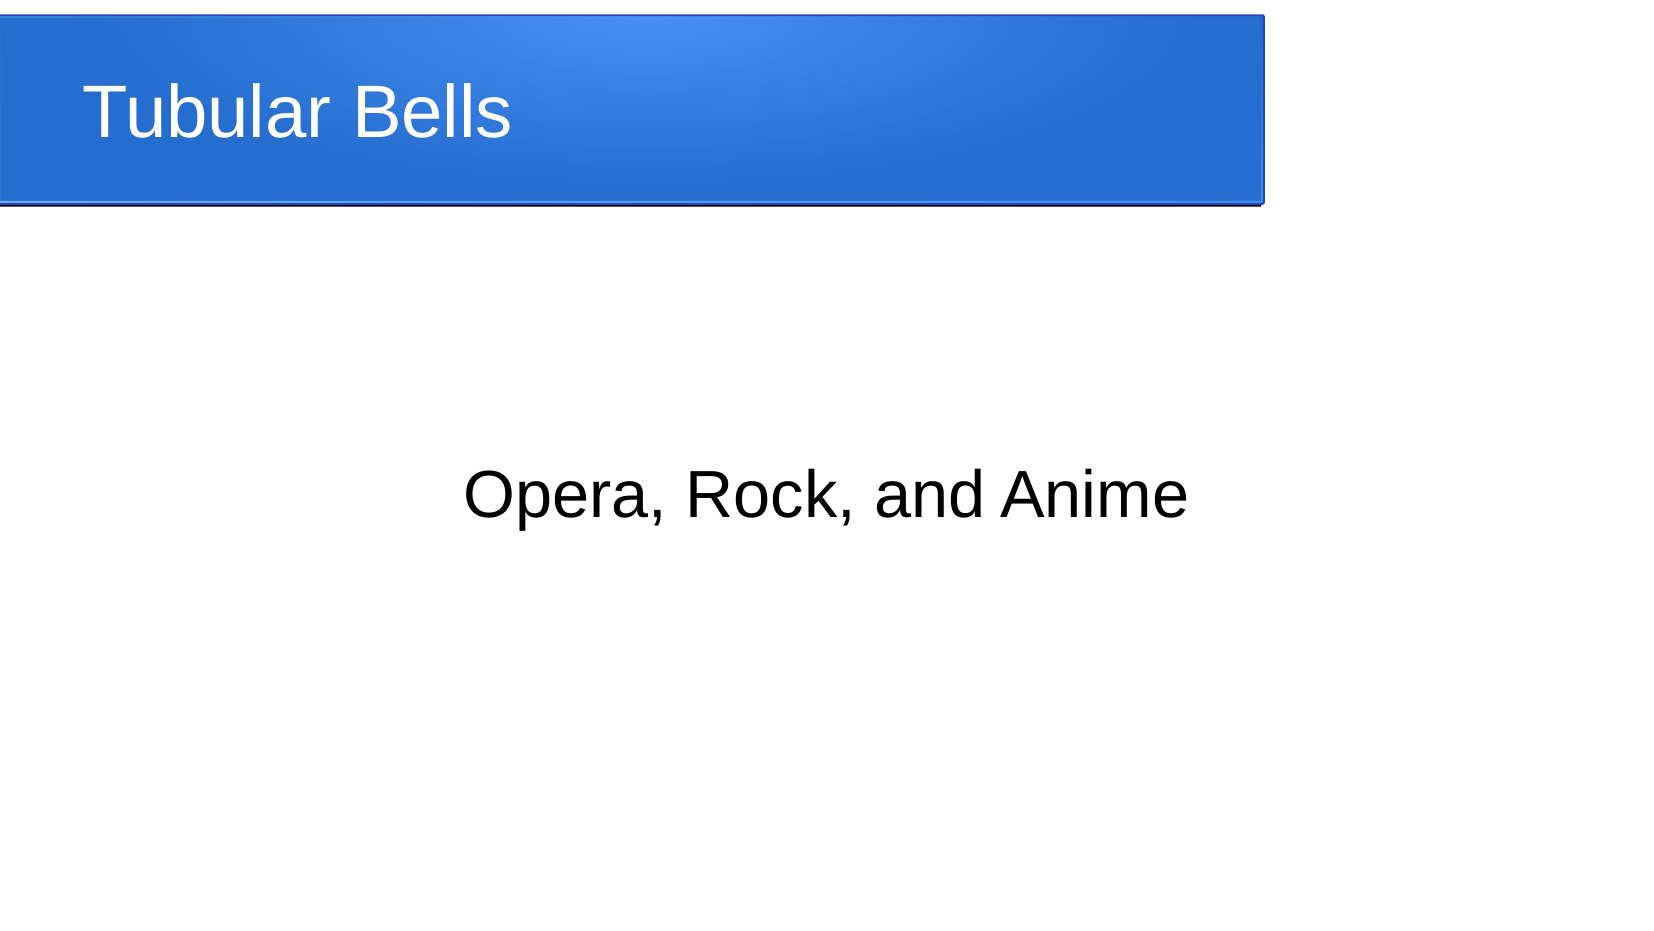

# Tubular Bells
Opera, Rock, and Anime